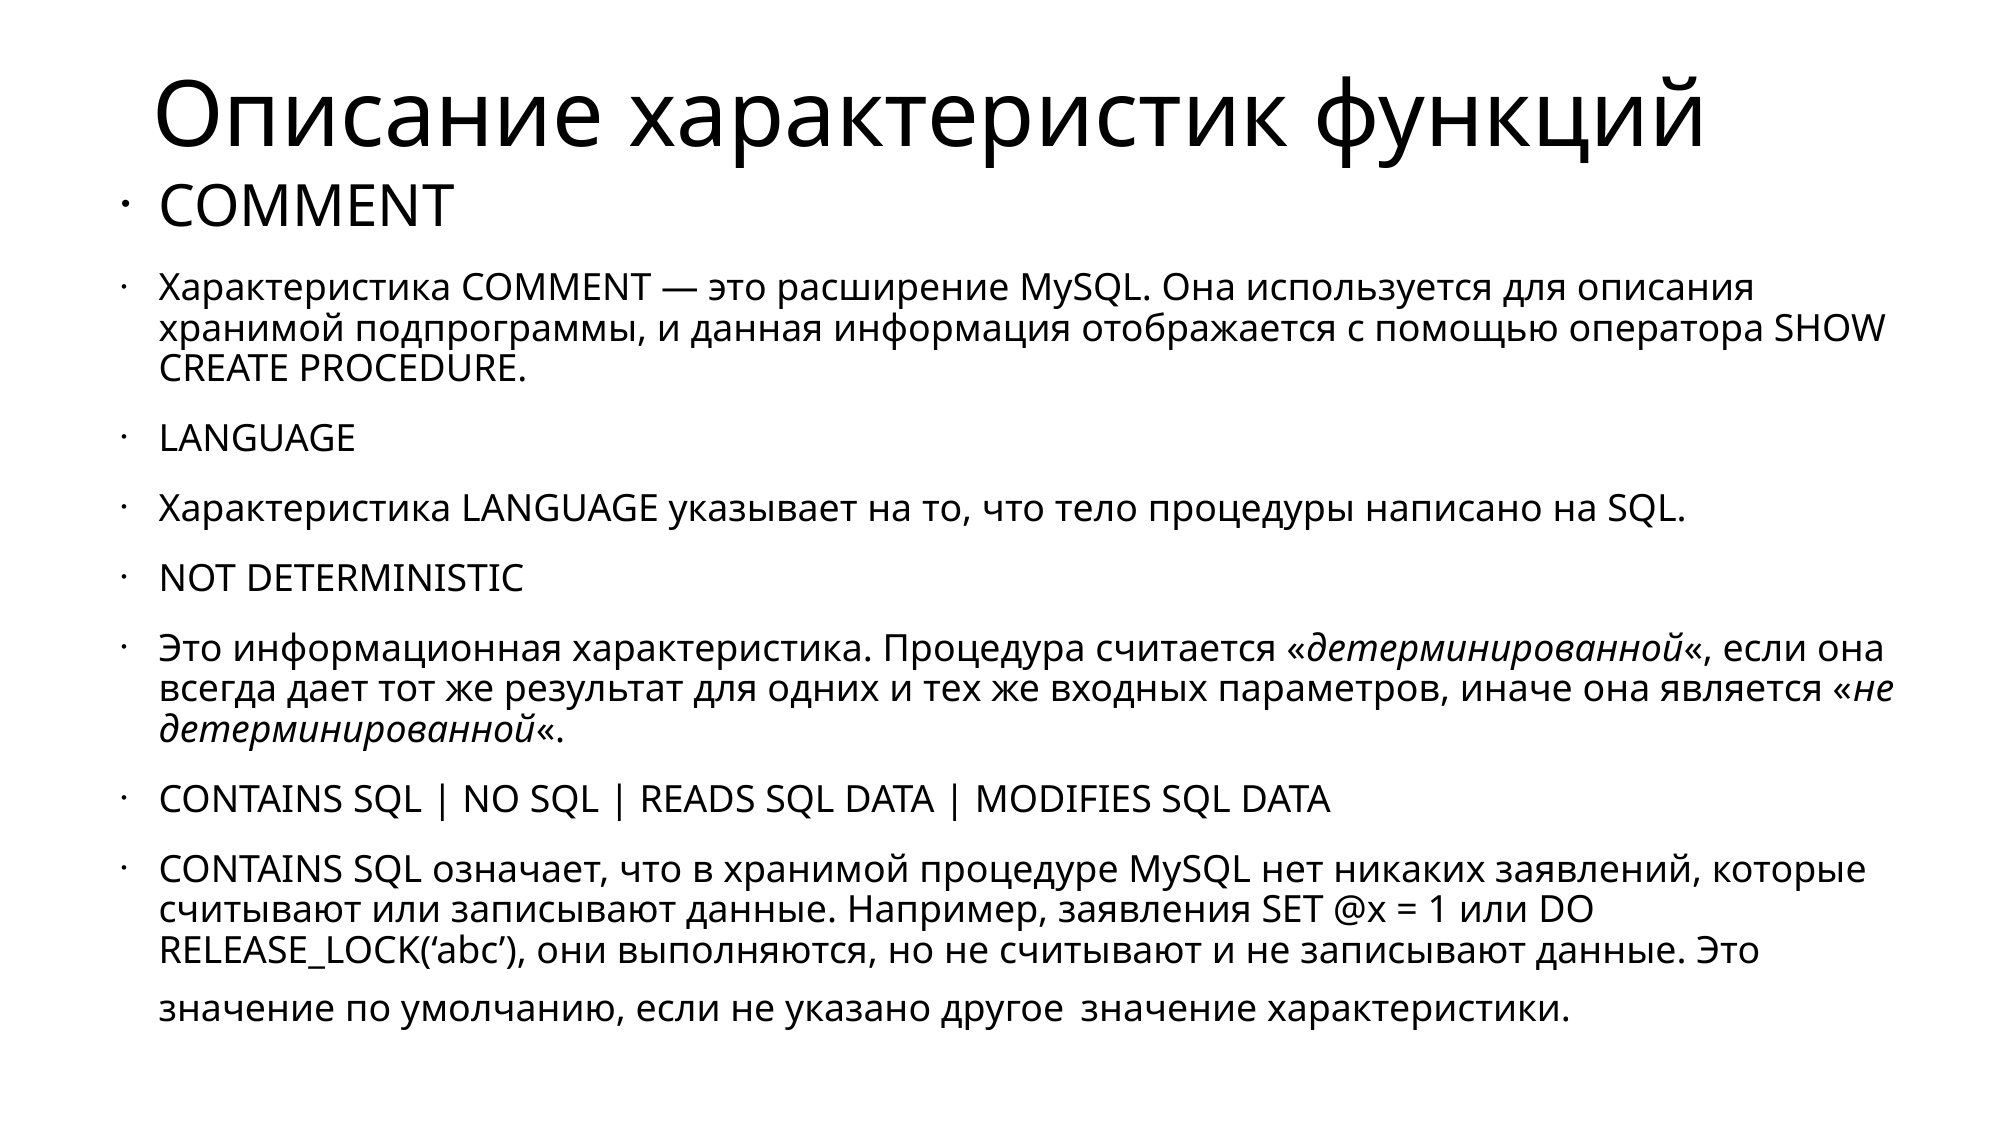

# Описание характеристик функций
COMMENT
Характеристика COMMENT — это расширение MySQL. Она используется для описания хранимой подпрограммы, и данная информация отображается с помощью оператора SHOW CREATE PROCEDURE.
LANGUAGE
Характеристика LANGUAGE указывает на то, что тело процедуры написано на SQL.
NOT DETERMINISTIC
Это информационная характеристика. Процедура считается «детерминированной«, если она всегда дает тот же результат для одних и тех же входных параметров, иначе она является «не детерминированной«.
CONTAINS SQL | NO SQL | READS SQL DATA | MODIFIES SQL DATA
CONTAINS SQL означает, что в хранимой процедуре MySQL нет никаких заявлений, которые считывают или записывают данные. Например, заявления SET @x = 1 или DO RELEASE_LOCK(‘abc’), они выполняются, но не считывают и не записывают данные. Это значение по умолчанию, если не указано другое значение характеристики.